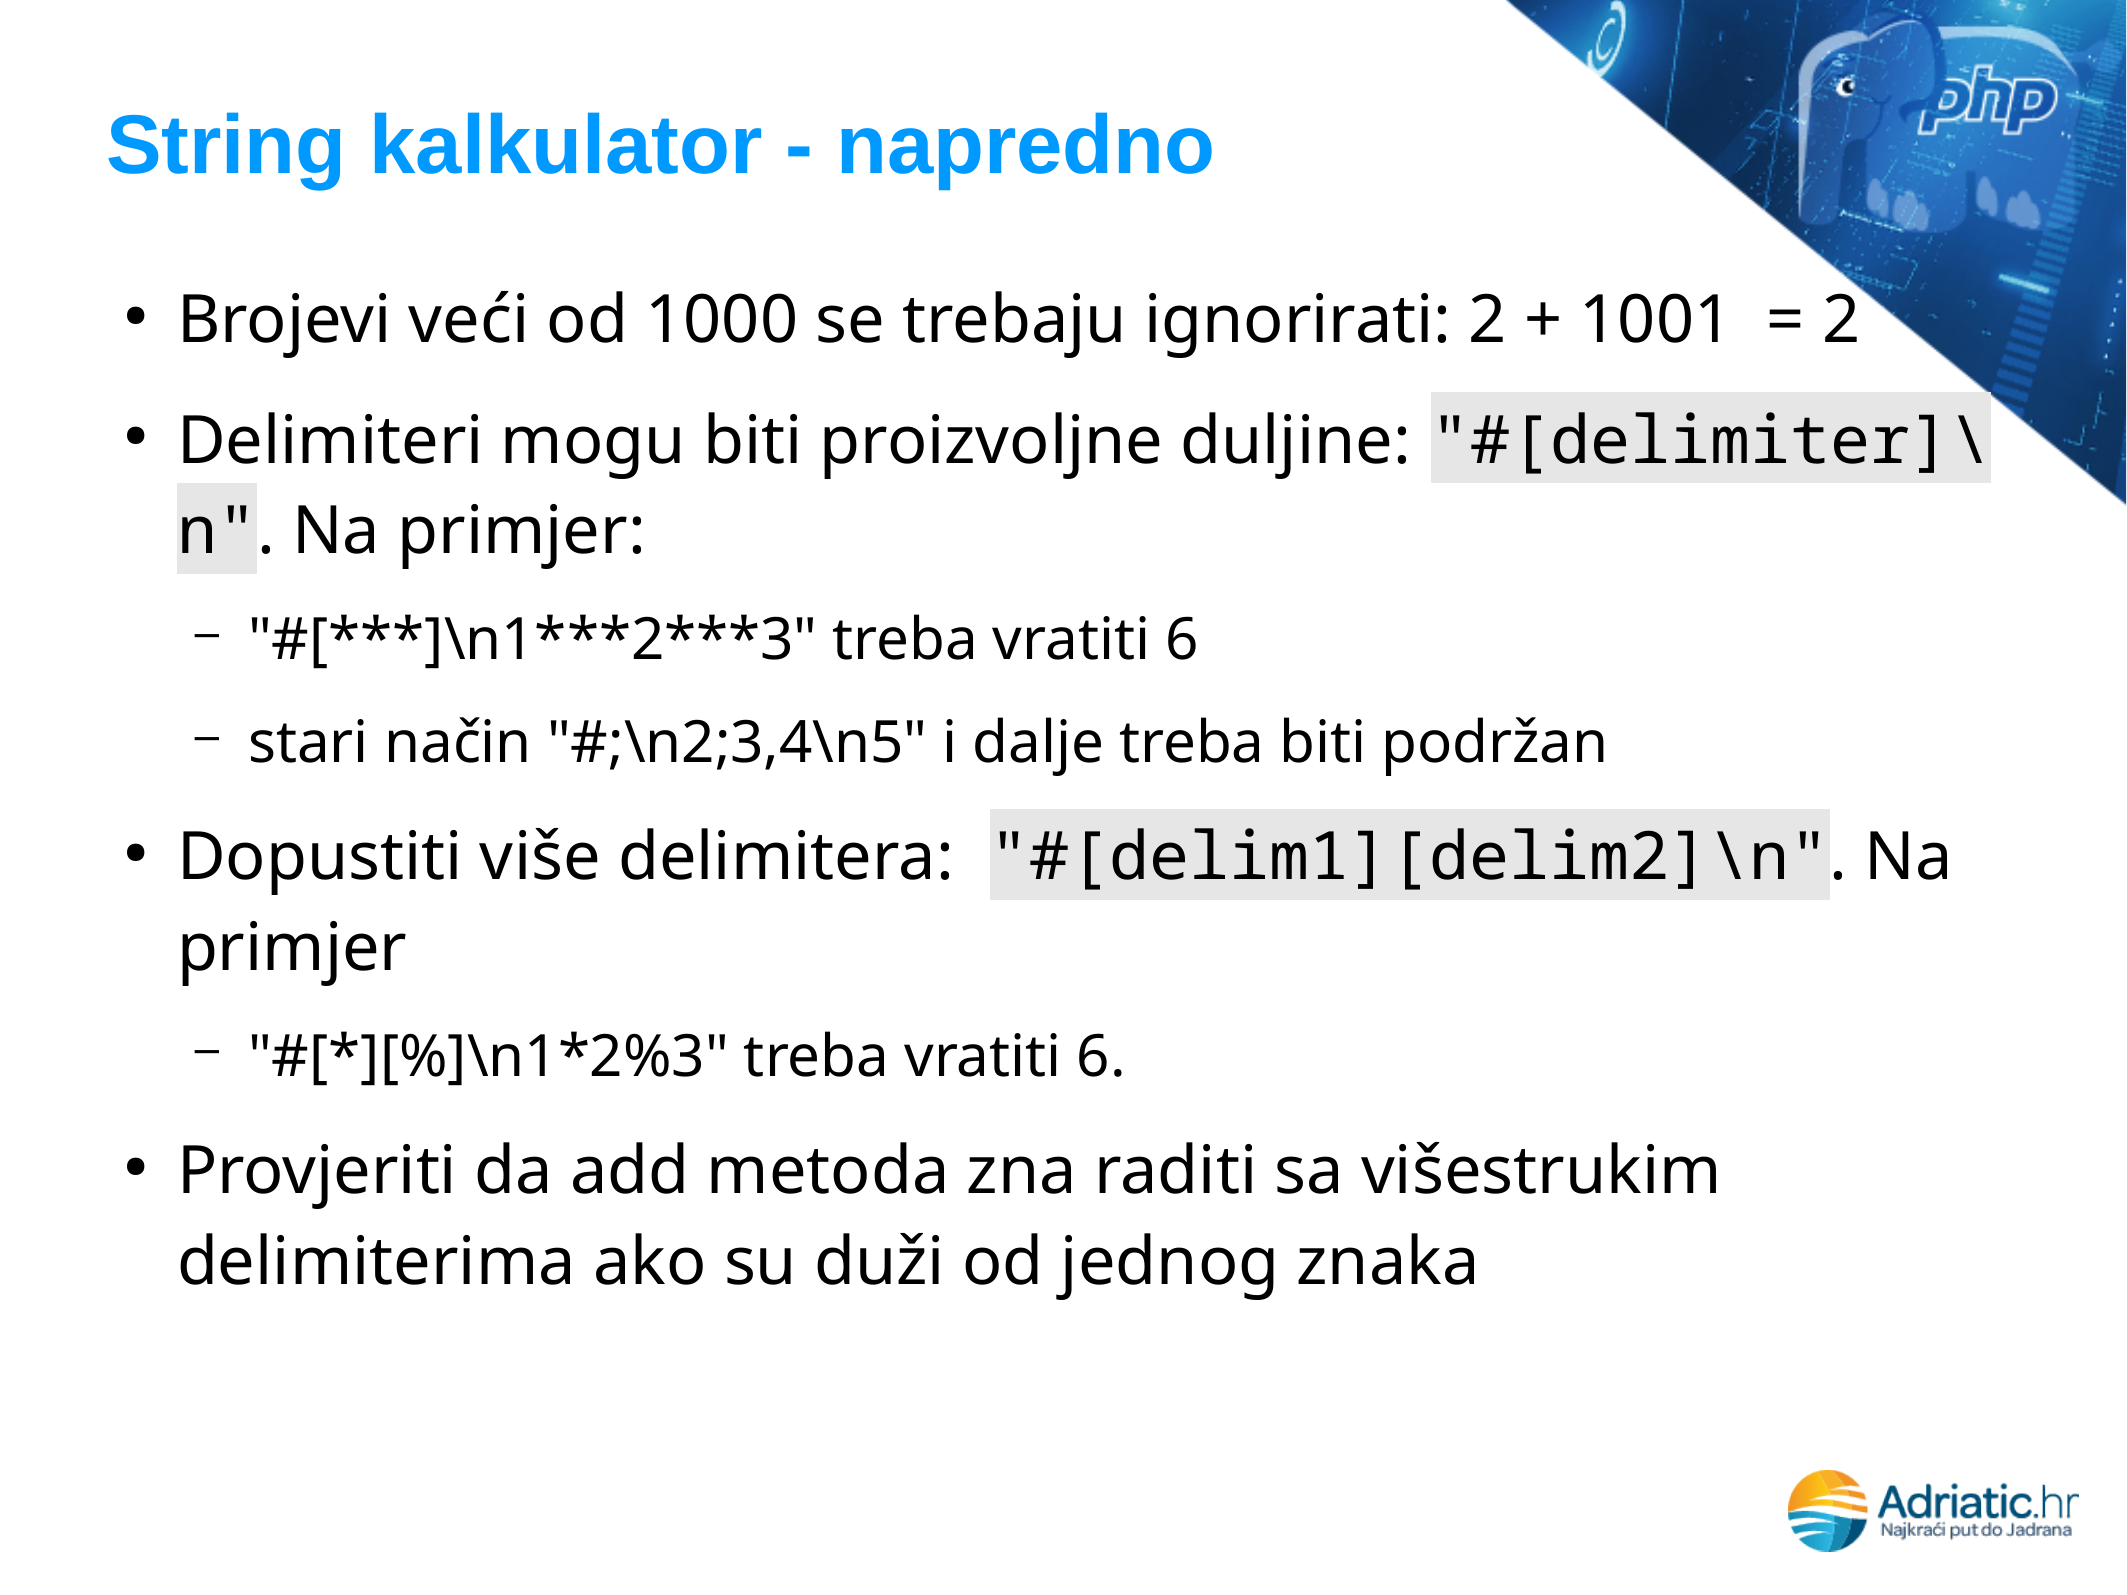

# String kalkulator - napredno
Brojevi veći od 1000 se trebaju ignorirati: 2 + 1001 = 2
Delimiteri mogu biti proizvoljne duljine: "#[delimiter]\n". Na primjer:
"#[***]\n1***2***3" treba vratiti 6
stari način "#;\n2;3,4\n5" i dalje treba biti podržan
Dopustiti više delimitera: "#[delim1][delim2]\n". Na primjer
"#[*][%]\n1*2%3" treba vratiti 6.
Provjeriti da add metoda zna raditi sa višestrukim delimiterima ako su duži od jednog znaka